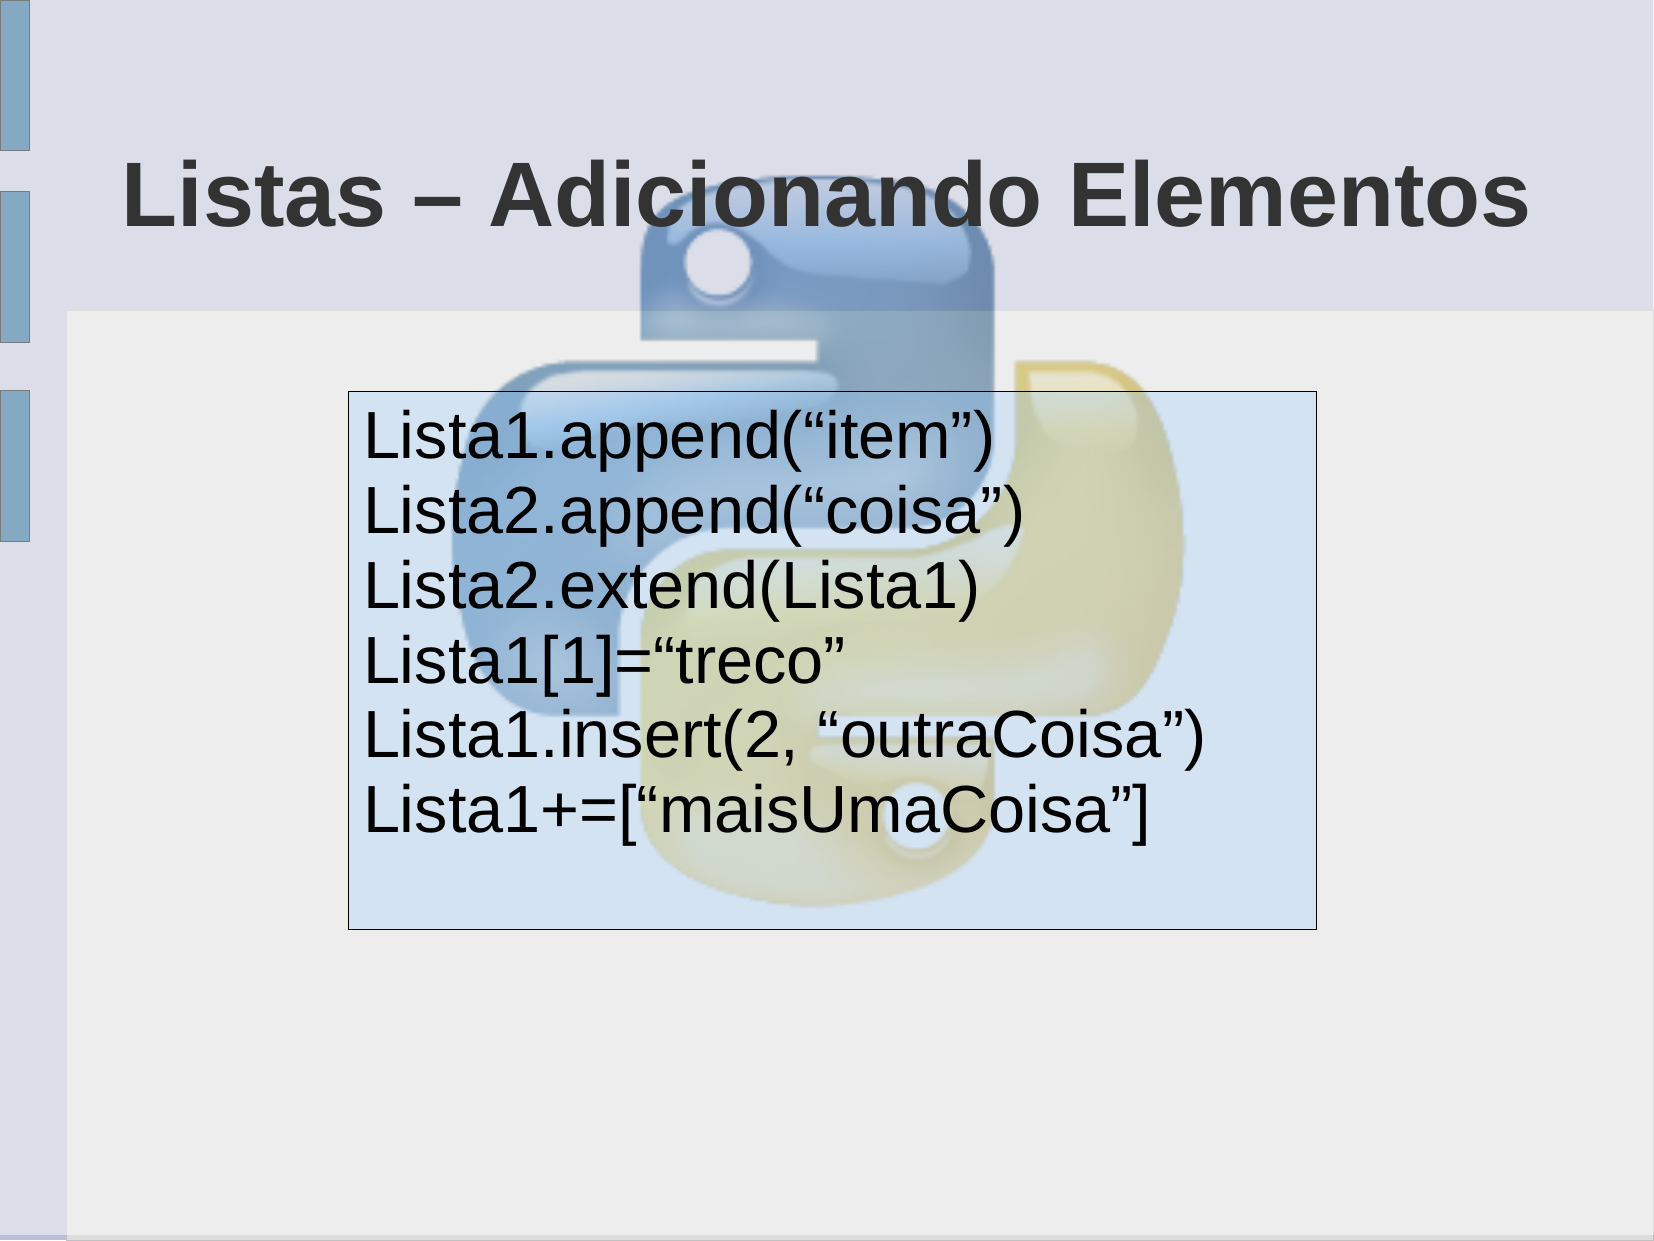

# Listas – Adicionando Elementos
Lista1.append(“item”)
Lista2.append(“coisa”)
Lista2.extend(Lista1)
Lista1[1]=“treco”
Lista1.insert(2, “outraCoisa”)
Lista1+=[“maisUmaCoisa”]